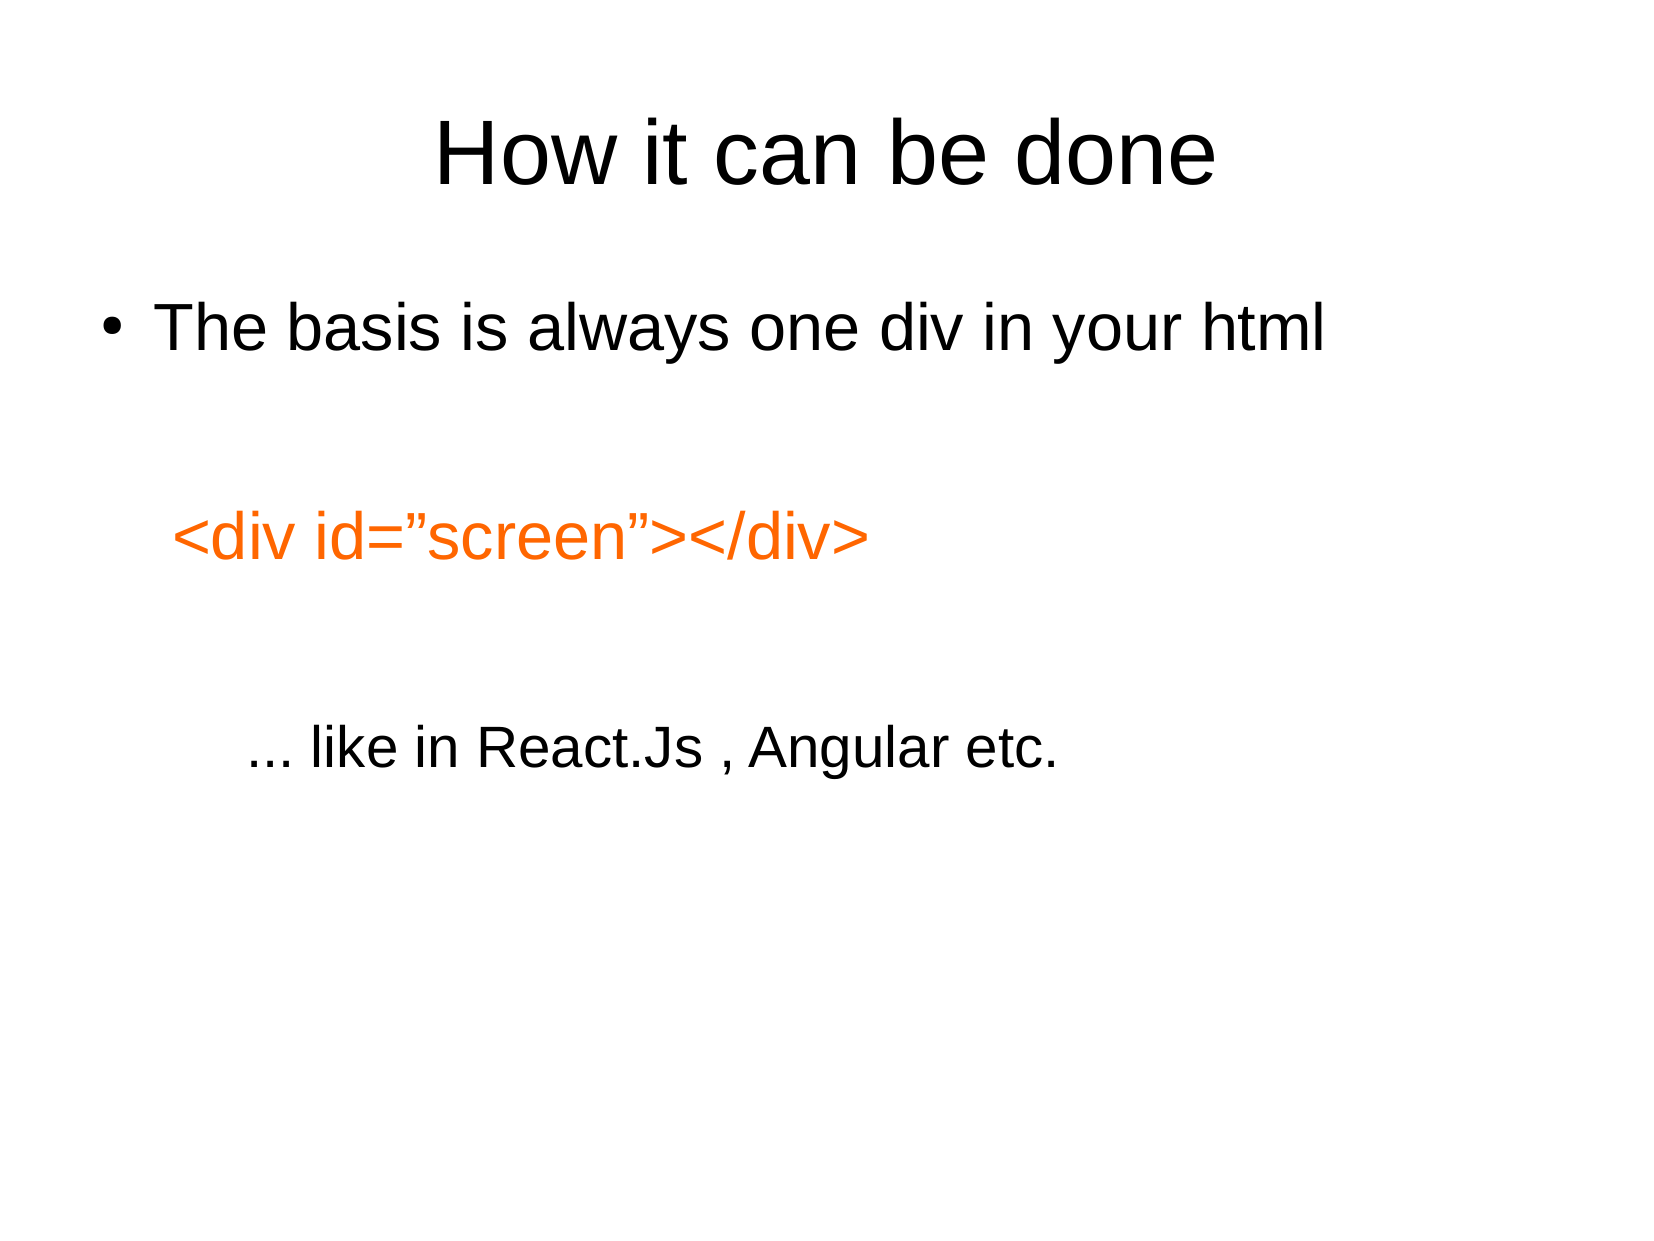

# How it can be done
The basis is always one div in your html
 <div id=”screen”></div>
 ... like in React.Js , Angular etc.